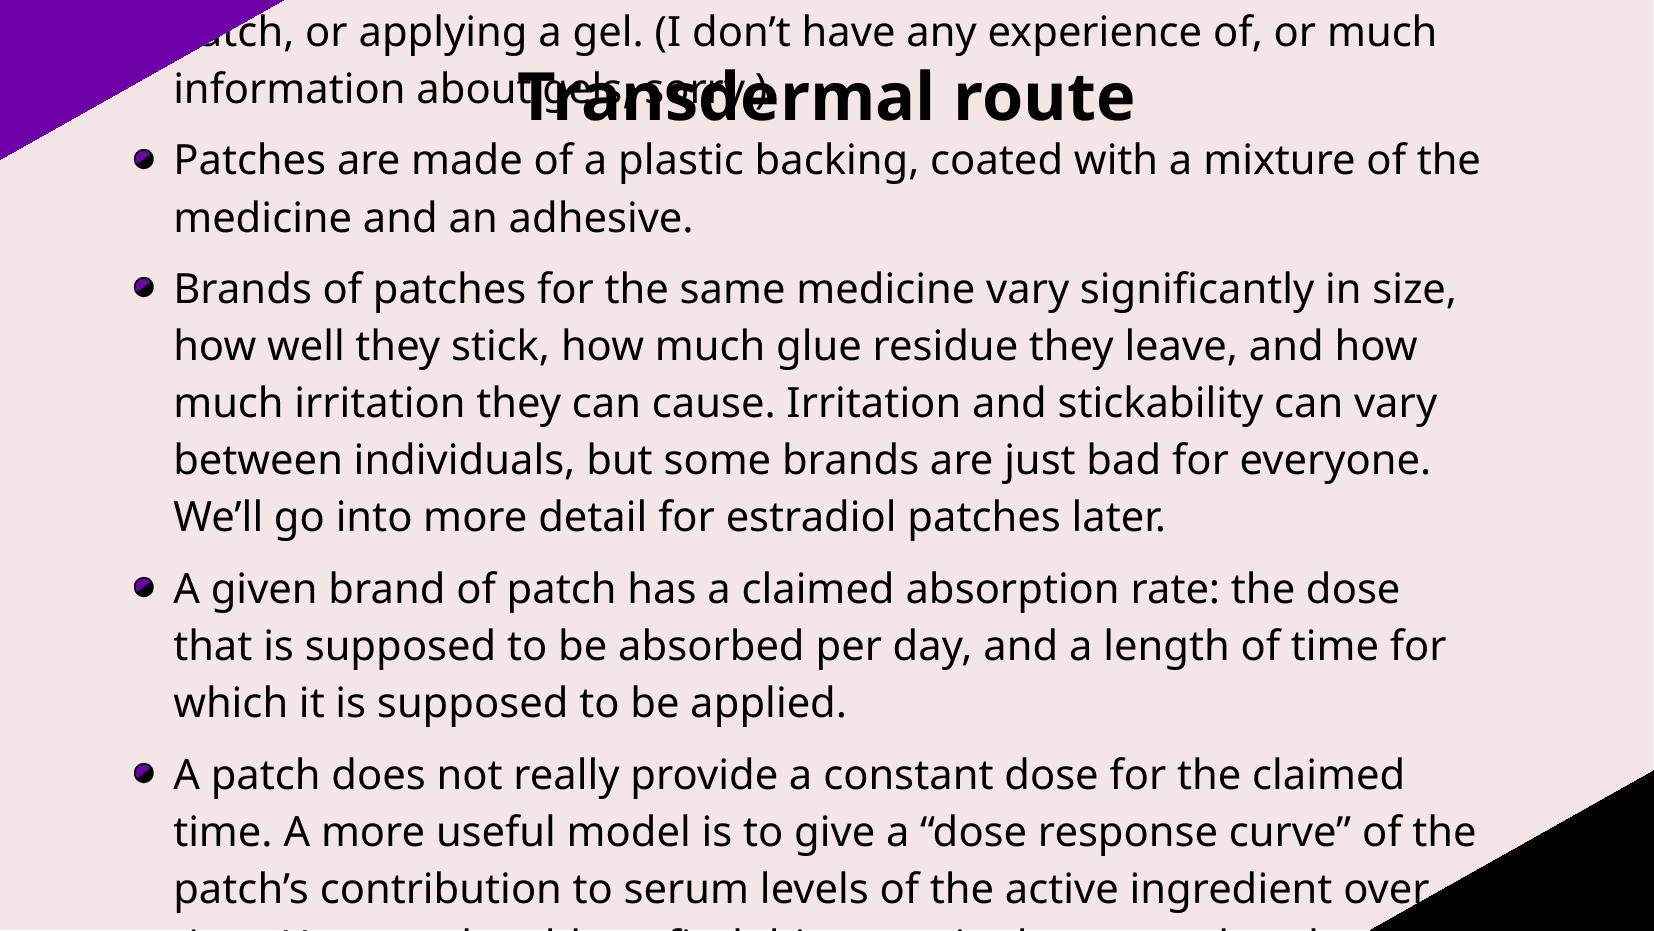

Medicines can be absorbed through the skin either by wearing a patch, or applying a gel. (I don’t have any experience of, or much information about gels, sorry.)
Patches are made of a plastic backing, coated with a mixture of the medicine and an adhesive.
Brands of patches for the same medicine vary significantly in size, how well they stick, how much glue residue they leave, and how much irritation they can cause. Irritation and stickability can vary between individuals, but some brands are just bad for everyone. We’ll go into more detail for estradiol patches later.
A given brand of patch has a claimed absorption rate: the dose that is supposed to be absorbed per day, and a length of time for which it is supposed to be applied.
A patch does not really provide a constant dose for the claimed time. A more useful model is to give a “dose response curve” of the patch’s contribution to serum levels of the active ingredient over time. You may be able to find this curve in the paper that describes testing of the patch.
# Transdermal route